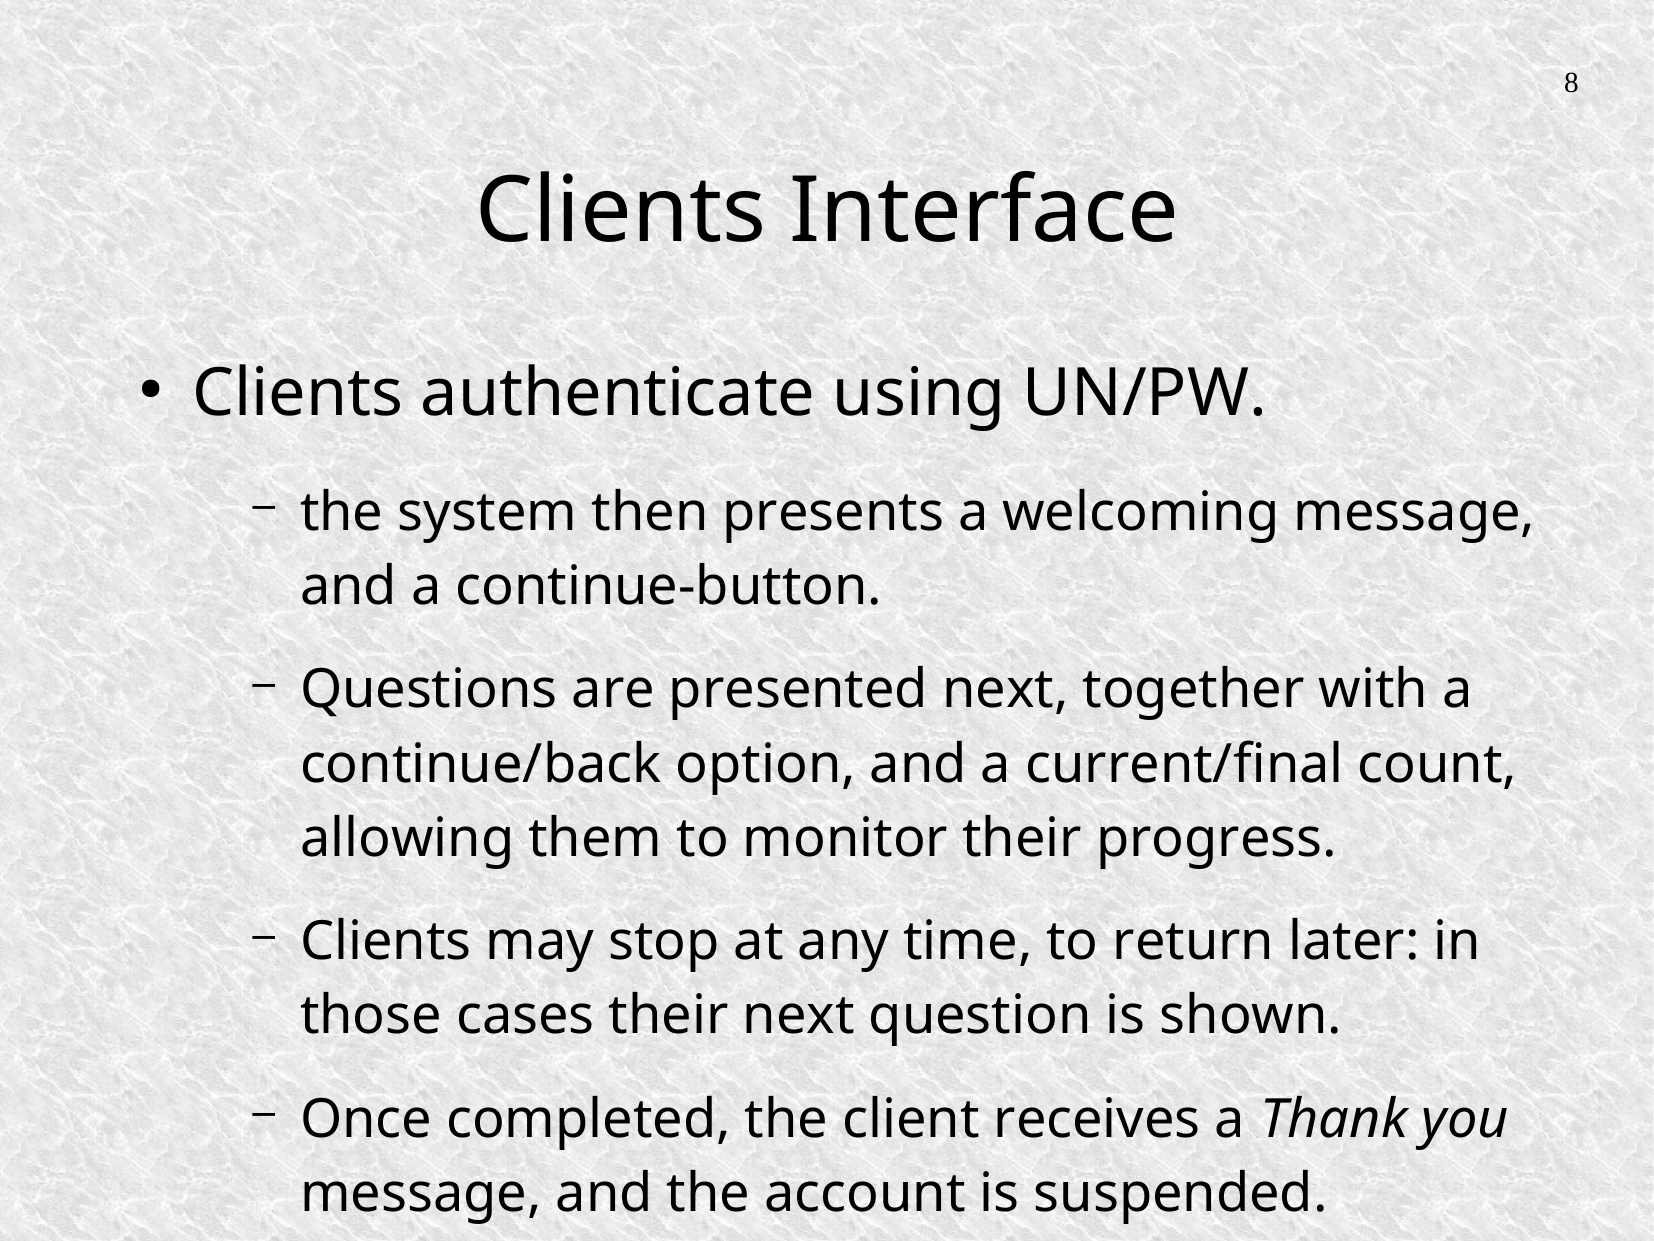

8
# Clients Interface
Clients authenticate using UN/PW.
the system then presents a welcoming message, and a continue-button.
Questions are presented next, together with a continue/back option, and a current/final count, allowing them to monitor their progress.
Clients may stop at any time, to return later: in those cases their next question is shown.
Once completed, the client receives a Thank you message, and the account is suspended.